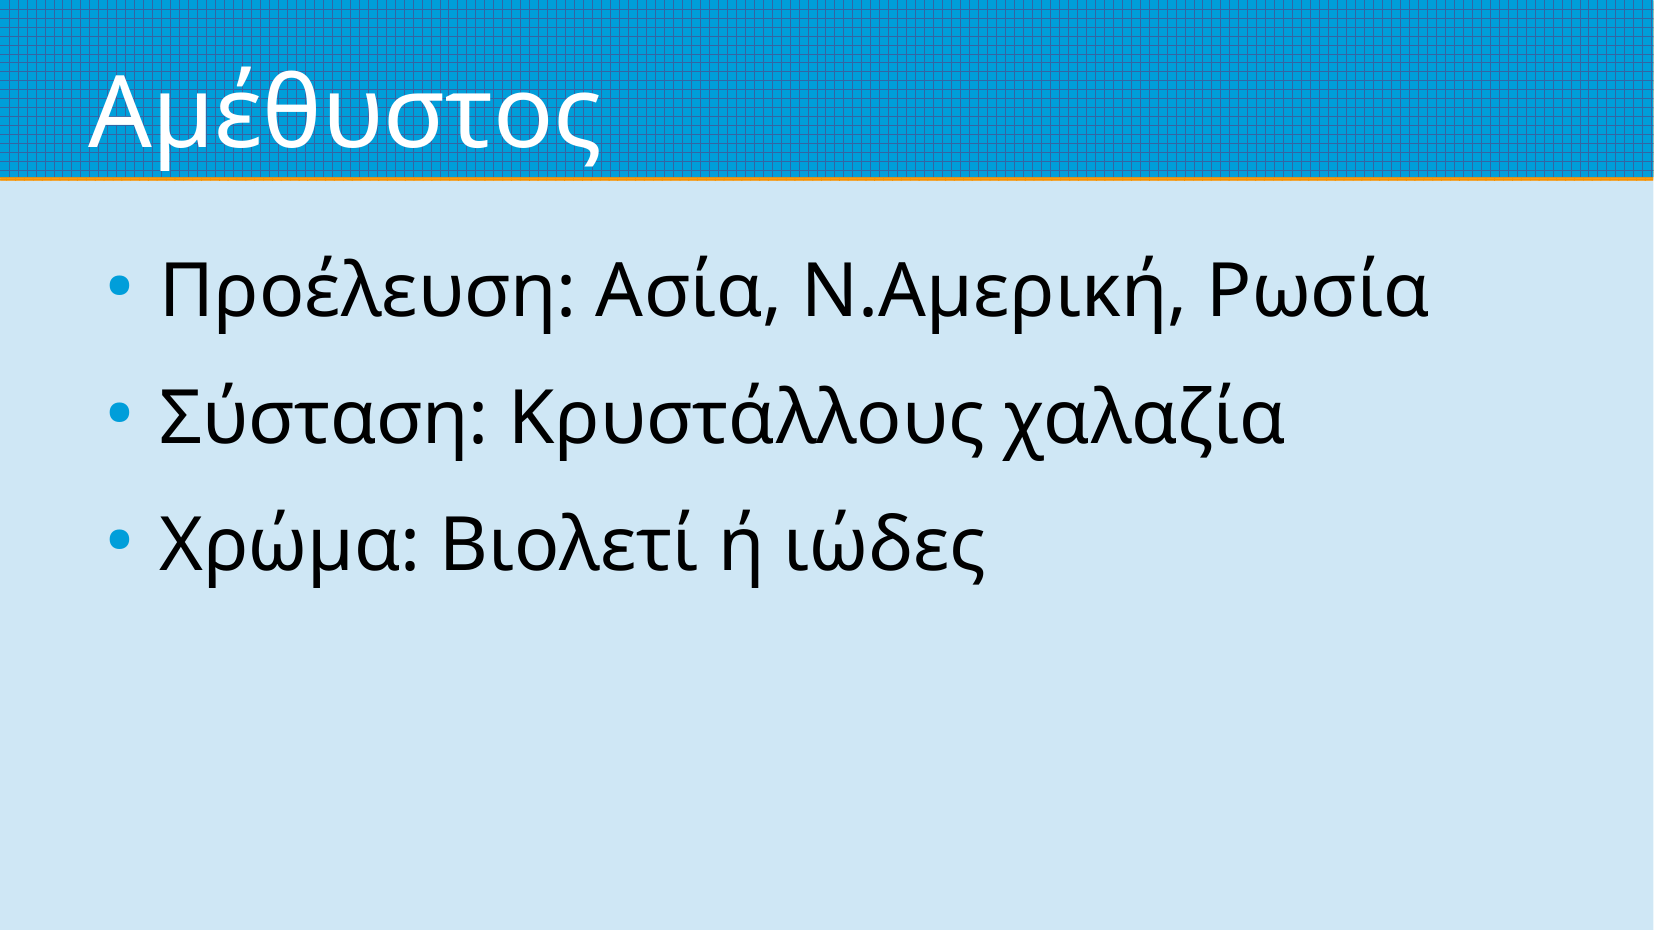

# Αμέθυστος
Προέλευση: Ασία, Ν.Αμερική, Ρωσία
Σύσταση: Κρυστάλλους χαλαζία
Χρώμα: Βιολετί ή ιώδες